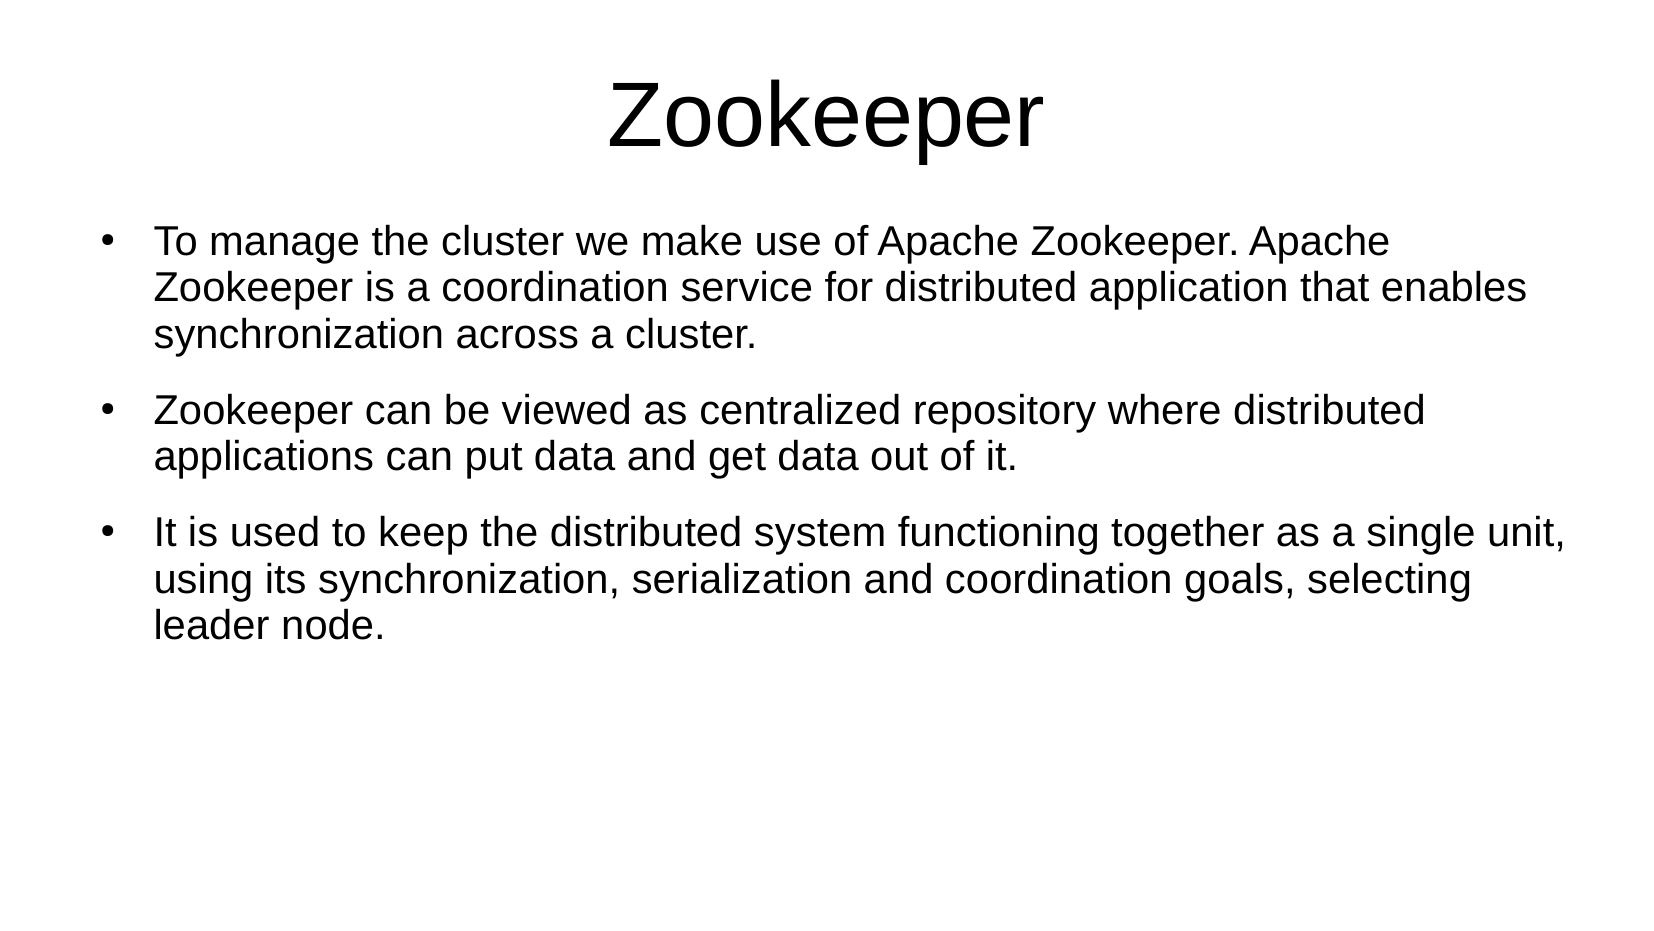

# Zookeeper
To manage the cluster we make use of Apache Zookeeper. Apache Zookeeper is a coordination service for distributed application that enables synchronization across a cluster.
Zookeeper can be viewed as centralized repository where distributed applications can put data and get data out of it.
It is used to keep the distributed system functioning together as a single unit, using its synchronization, serialization and coordination goals, selecting leader node.